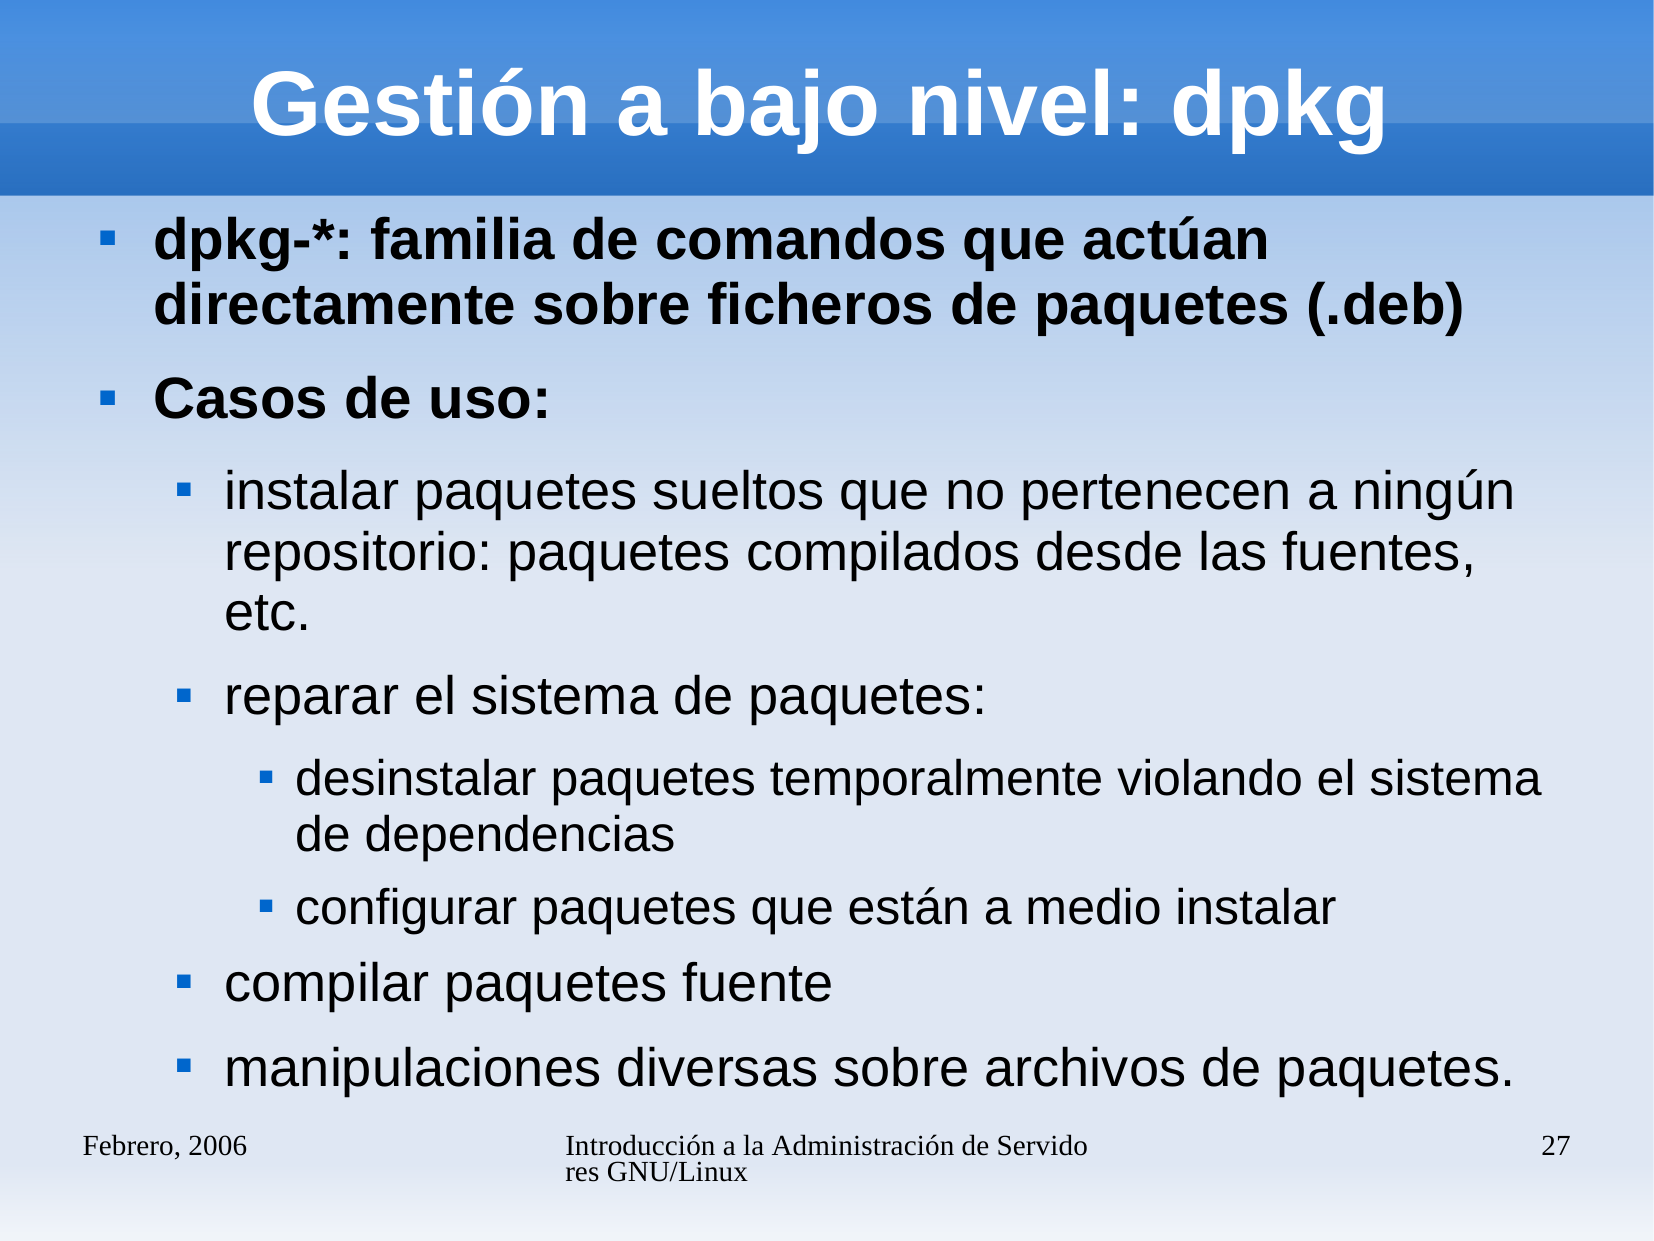

# Gestión a bajo nivel: dpkg
dpkg-*: familia de comandos que actúan directamente sobre ficheros de paquetes (.deb)
Casos de uso:
instalar paquetes sueltos que no pertenecen a ningún repositorio: paquetes compilados desde las fuentes, etc.
reparar el sistema de paquetes:
desinstalar paquetes temporalmente violando el sistema de dependencias
configurar paquetes que están a medio instalar
compilar paquetes fuente
manipulaciones diversas sobre archivos de paquetes.
Febrero, 2006
Introducción a la Administración de Servidores GNU/Linux
27